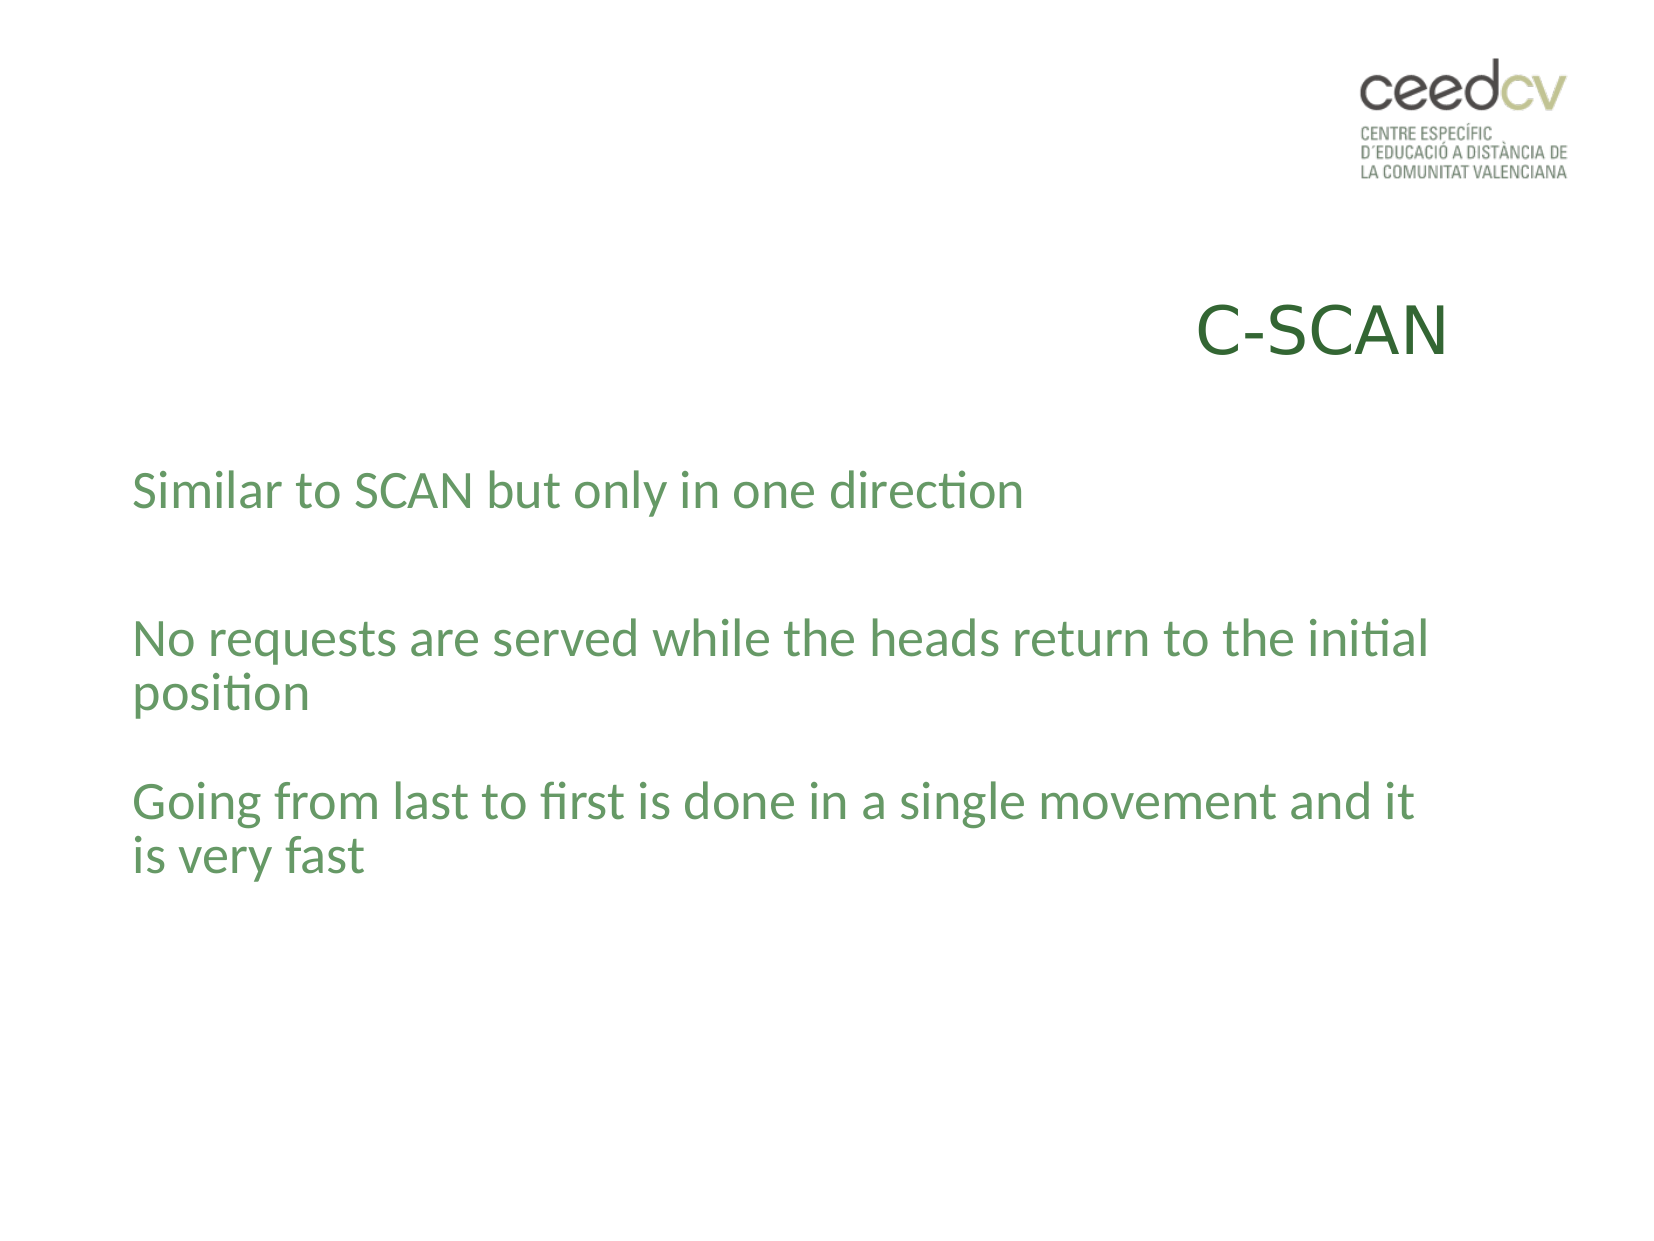

C-SCAN
Similar to SCAN but only in one direction
No requests are served while the heads return to the initial position
Going from last to first is done in a single movement and it is very fast